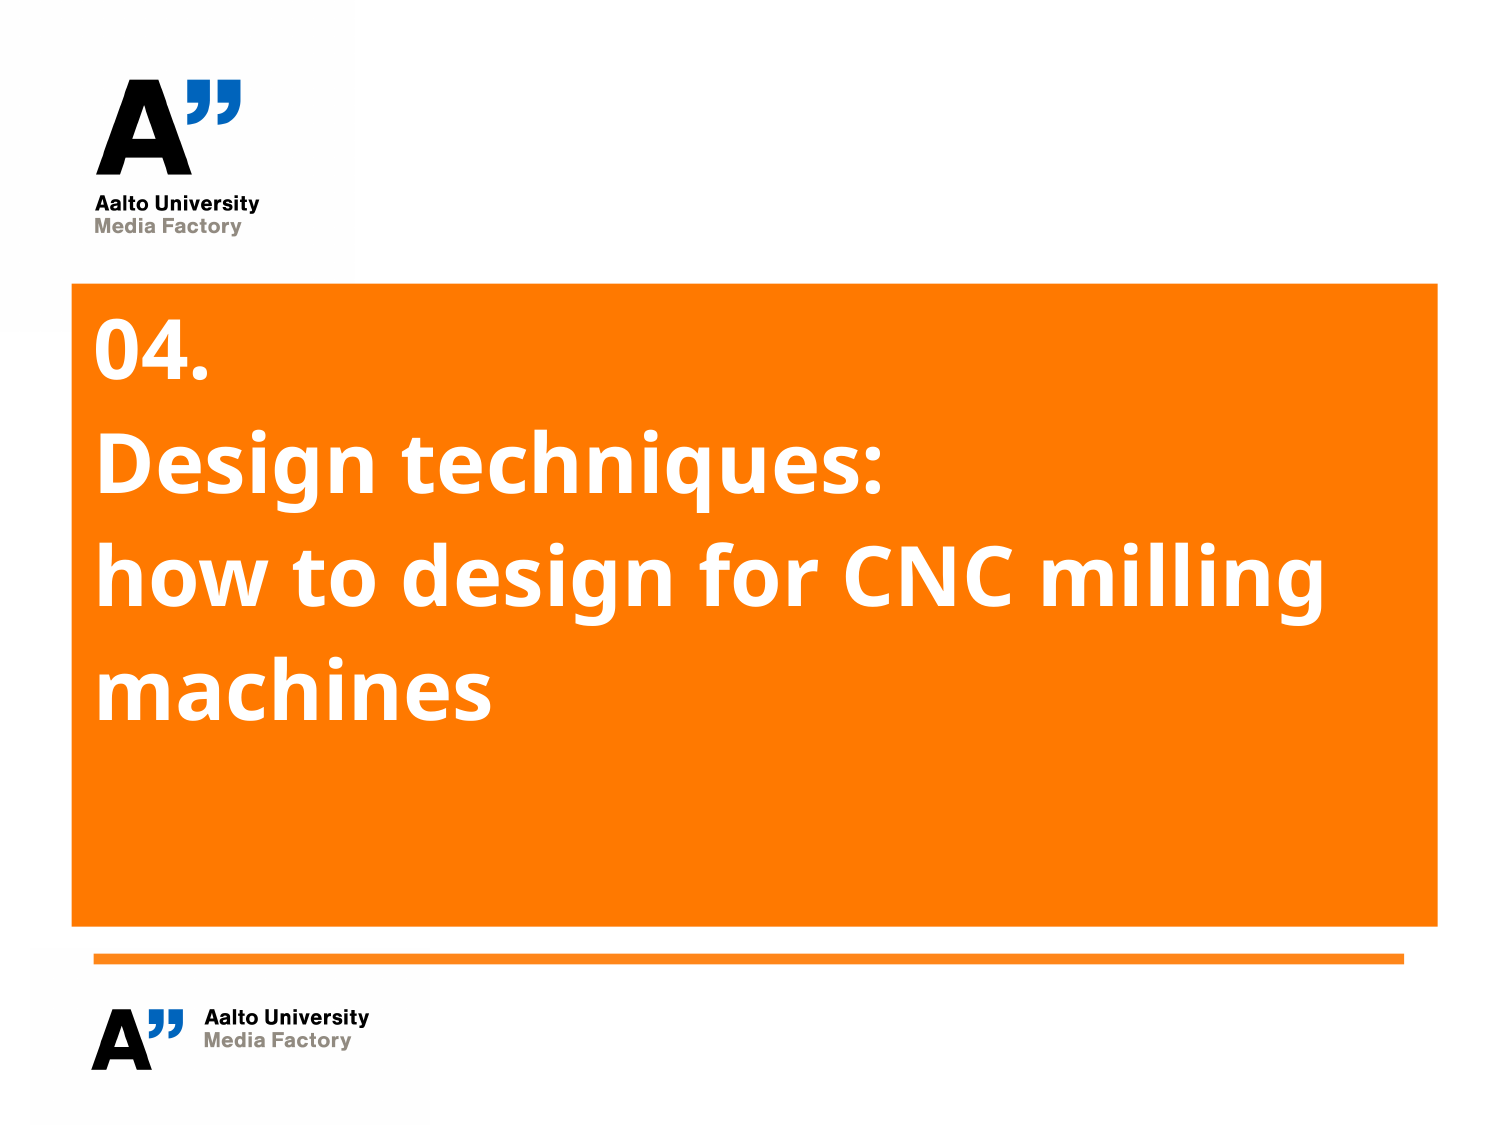

#
04.
Design techniques:
how to design for CNC milling machines